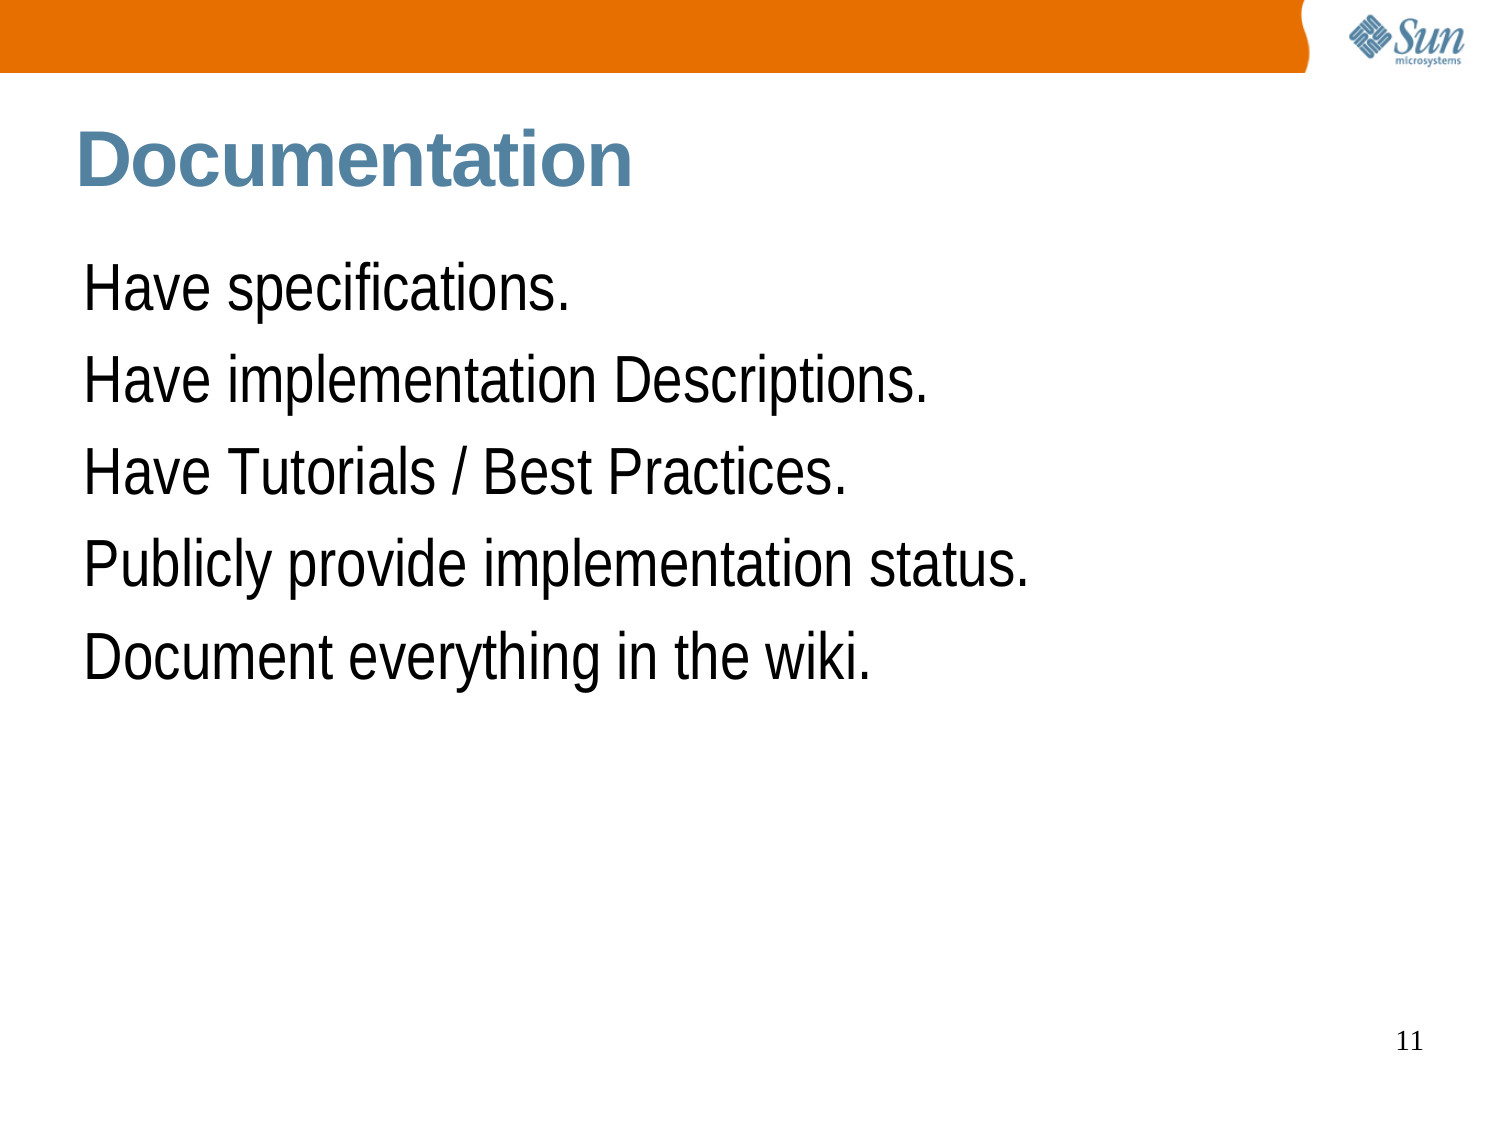

# Documentation
Have specifications.
Have implementation Descriptions.
Have Tutorials / Best Practices.
Publicly provide implementation status.
Document everything in the wiki.
11